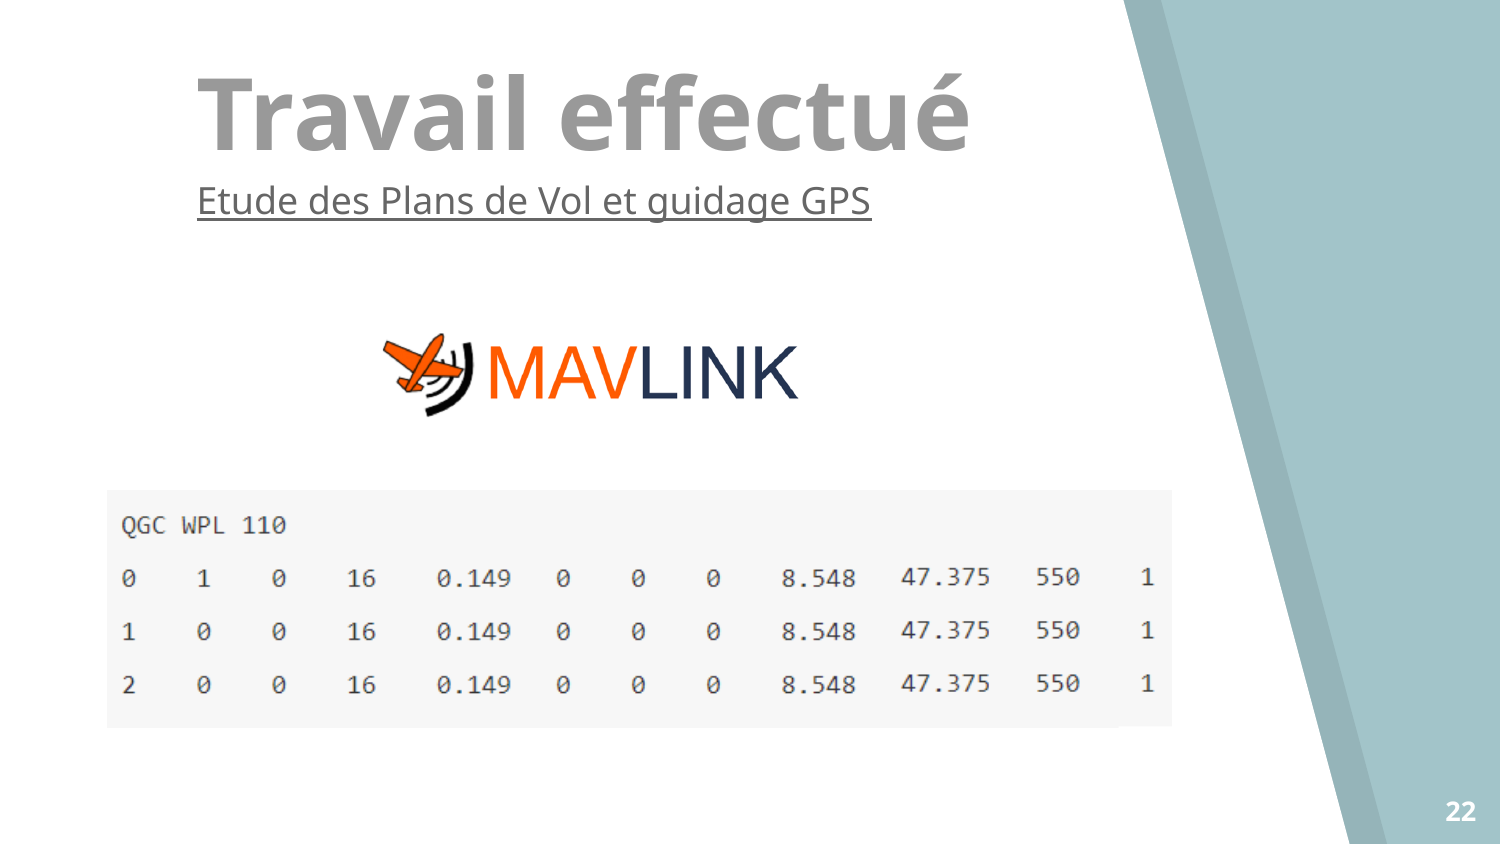

# Travail effectué
Etude des Plans de Vol et guidage GPS
22